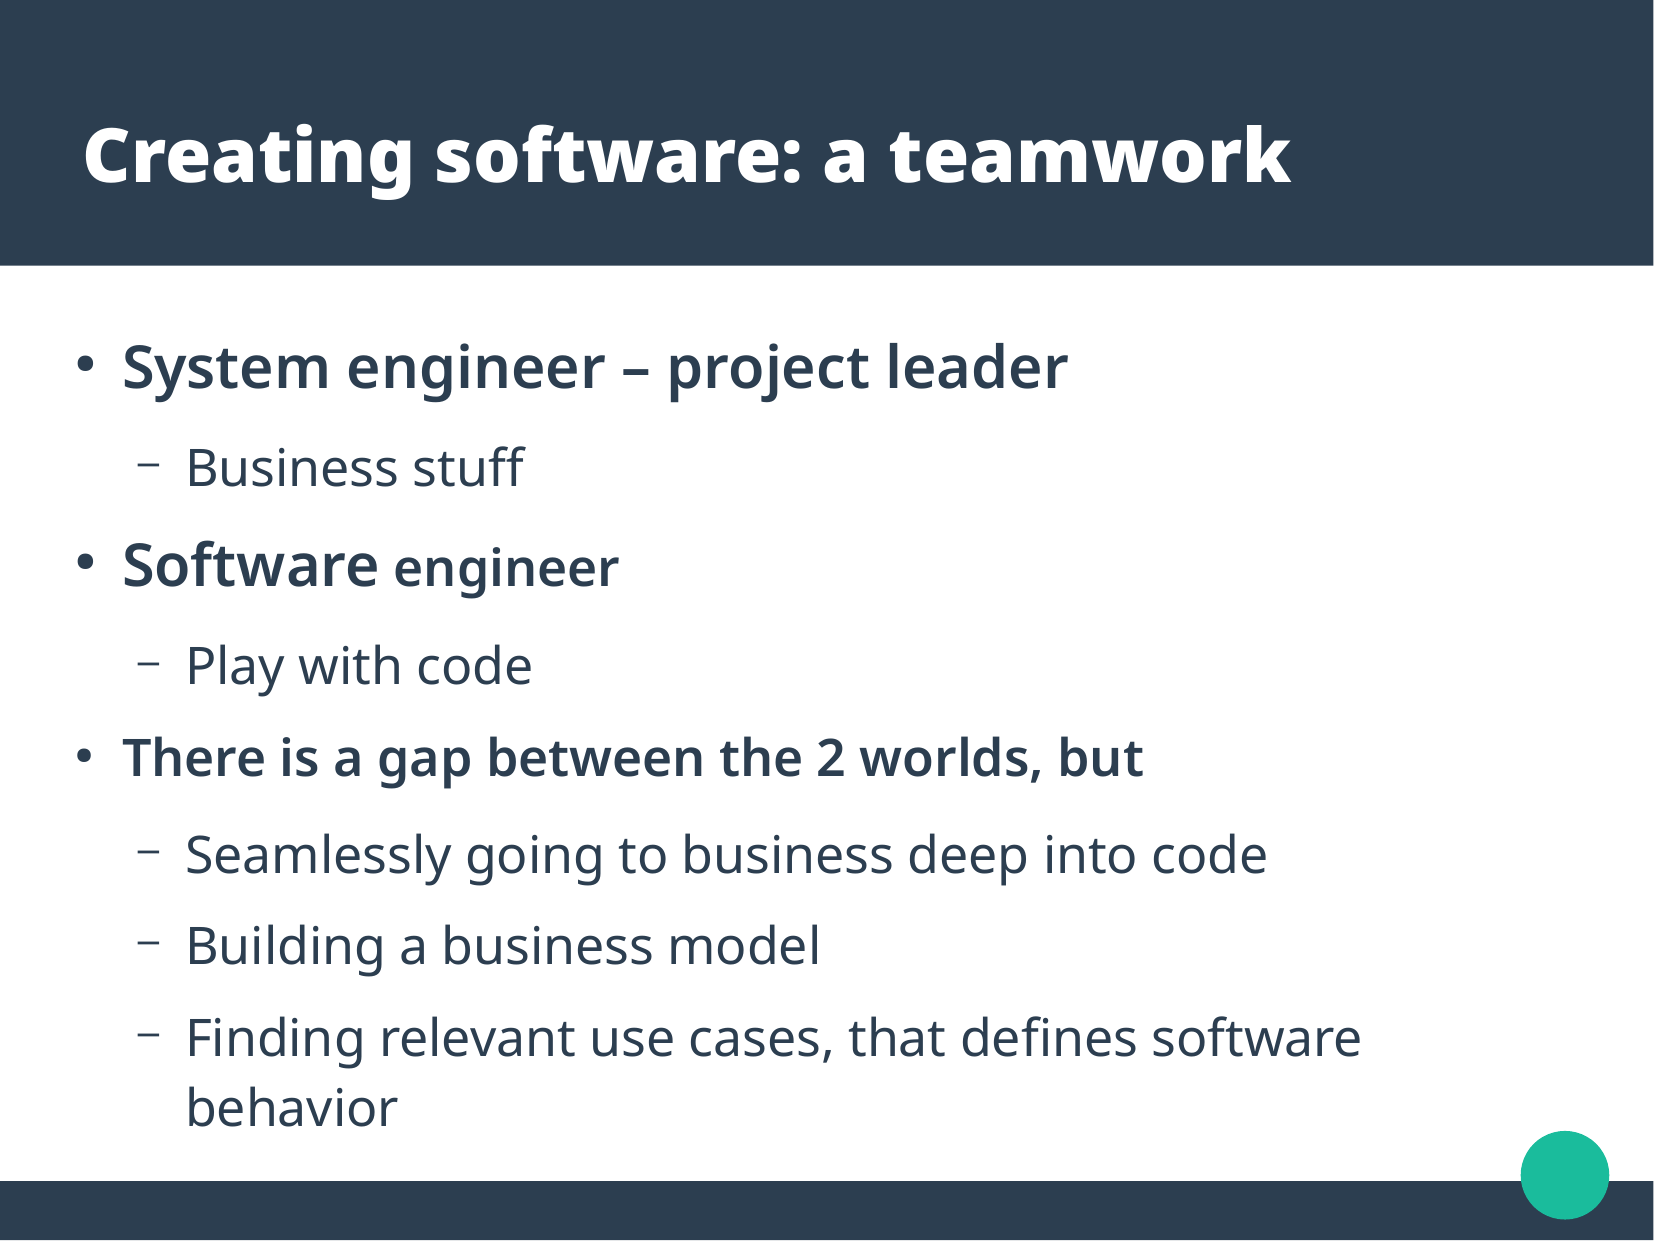

# Creating software: a teamwork
System engineer – project leader
Business stuff
Software engineer
Play with code
There is a gap between the 2 worlds, but
Seamlessly going to business deep into code
Building a business model
Finding relevant use cases, that defines software behavior